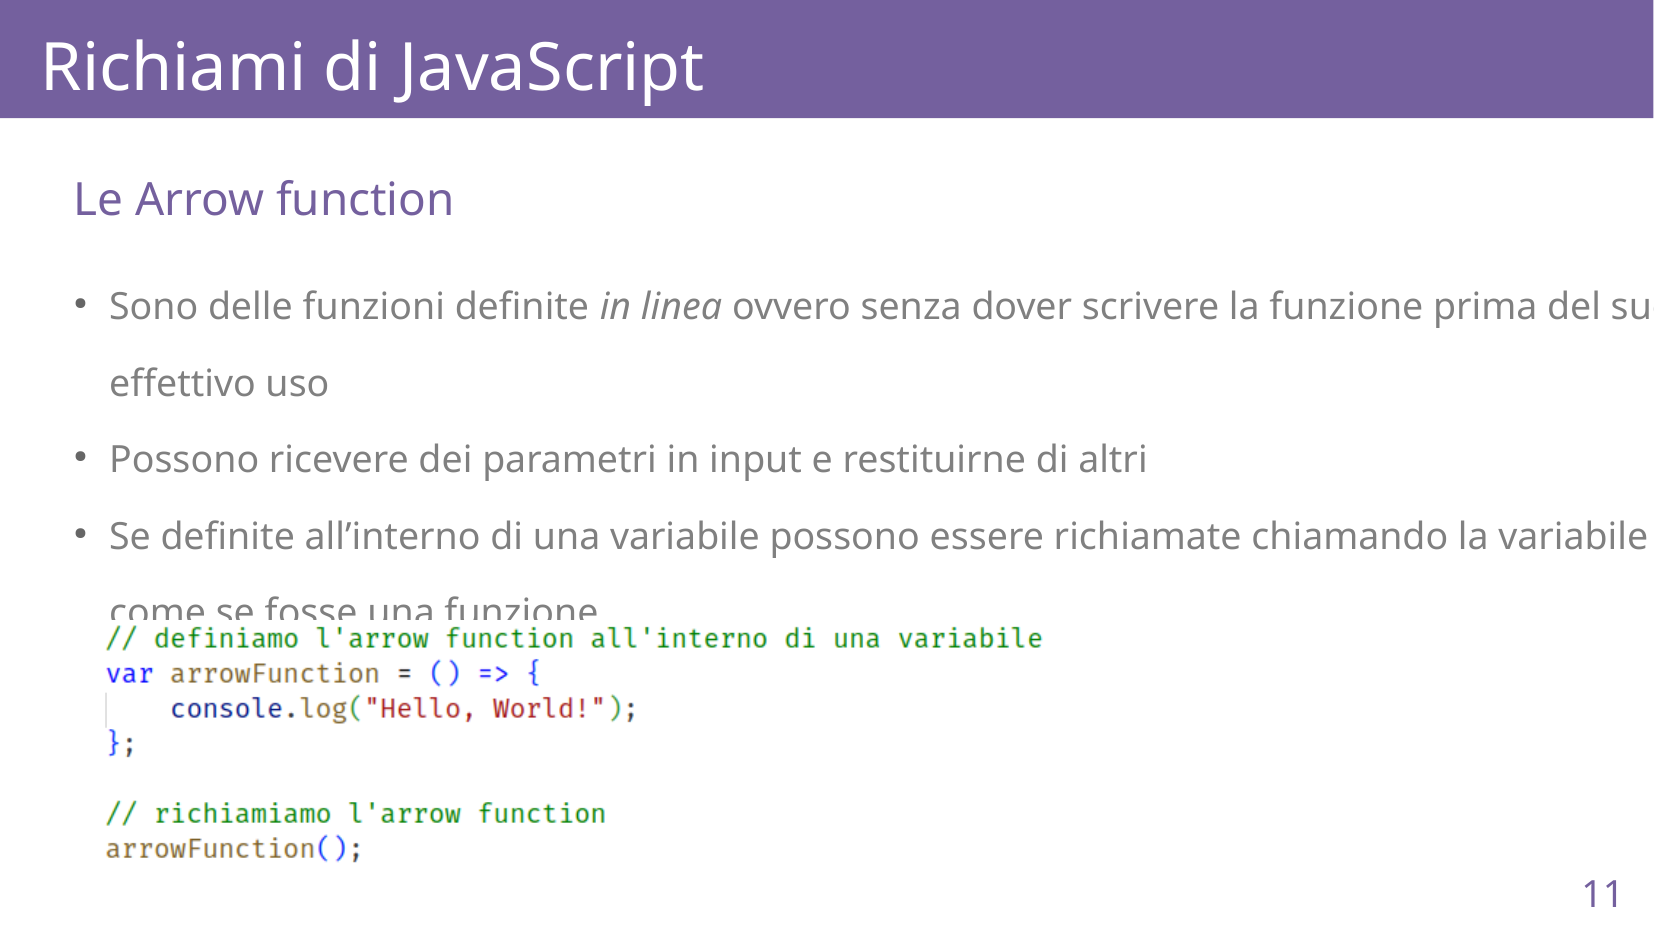

Richiami di JavaScript
Le Arrow function
Sono delle funzioni definite in linea ovvero senza dover scrivere la funzione prima del suo
effettivo uso
Possono ricevere dei parametri in input e restituirne di altri
Se definite all’interno di una variabile possono essere richiamate chiamando la variabile
come se fosse una funzione